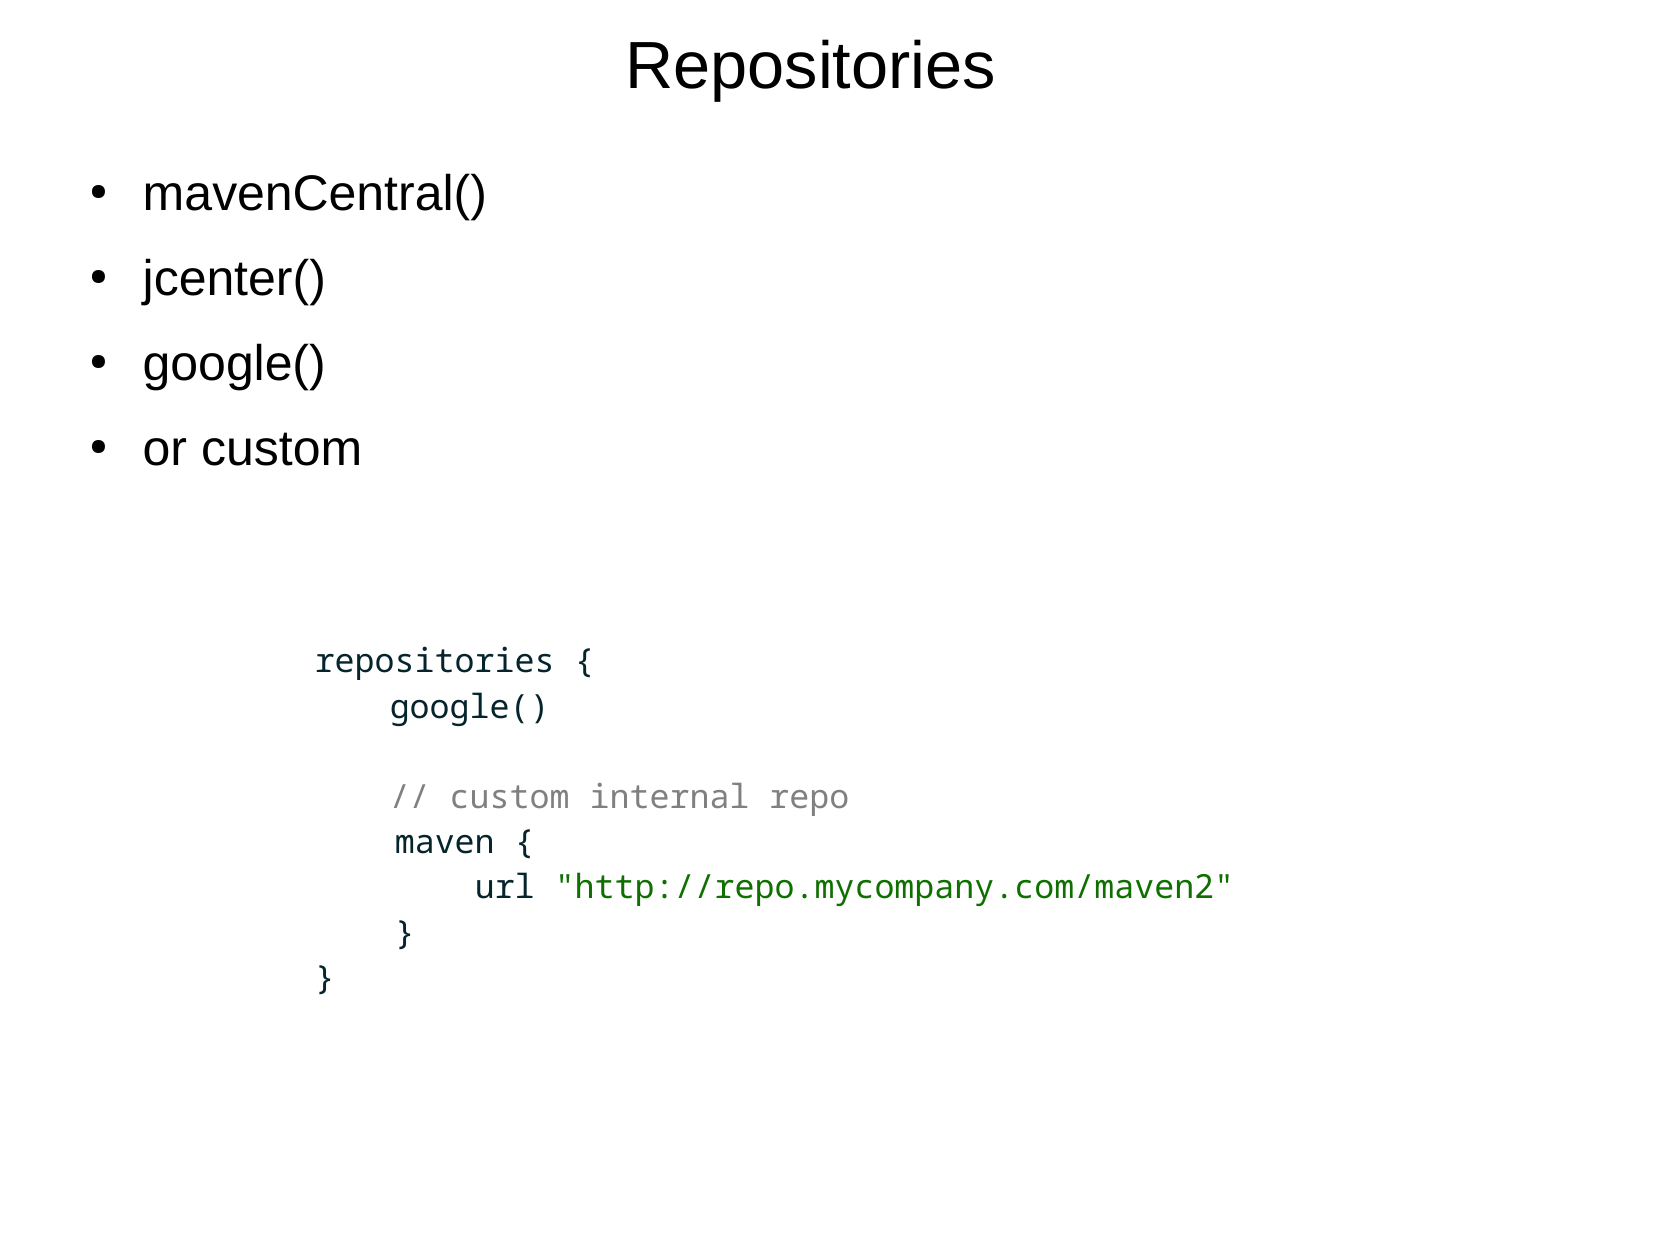

# Repositories
mavenCentral()
jcenter()
google()
or custom
repositories {
	google()
	// custom internal repo
 maven {
 url "http://repo.mycompany.com/maven2"
 }
}